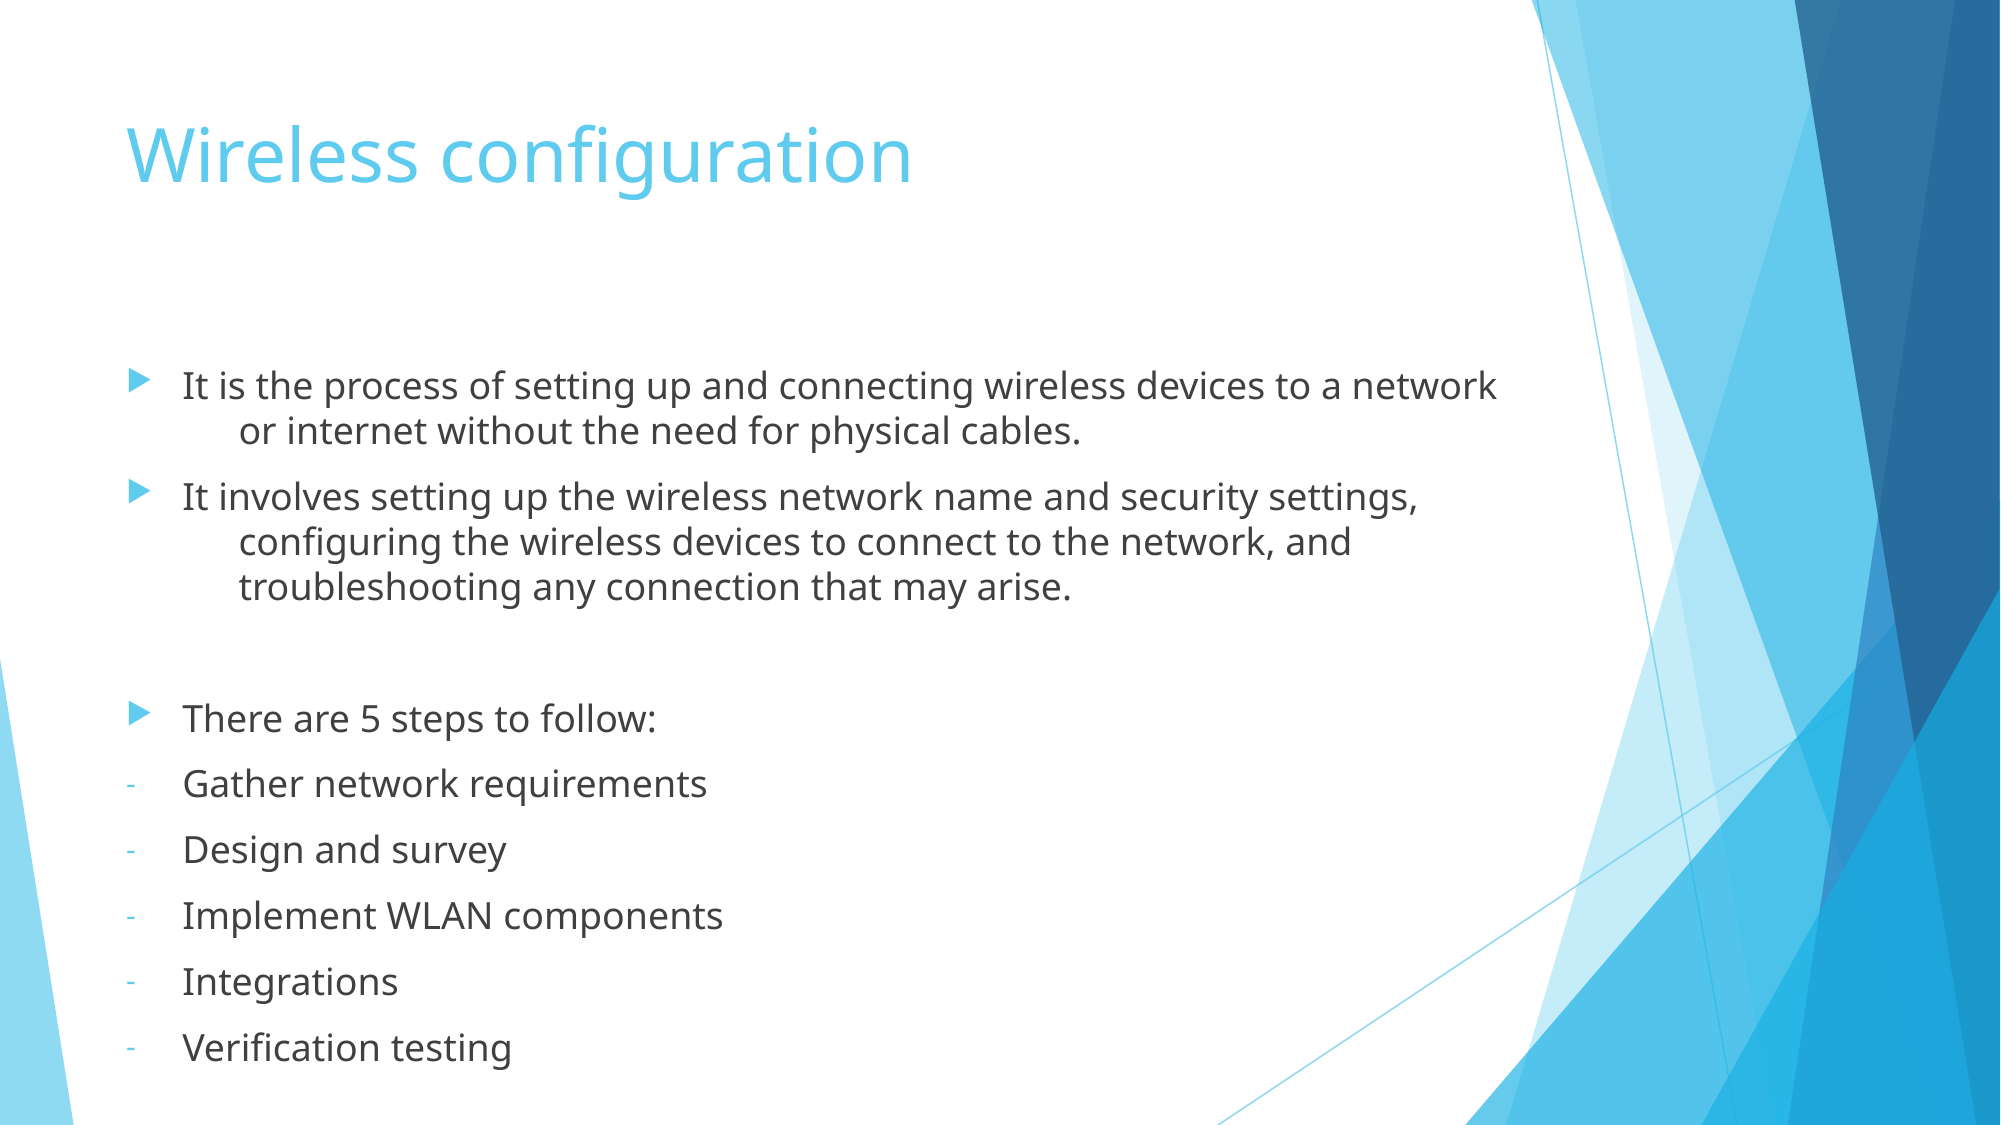

# Wireless configuration
It is the process of setting up and connecting wireless devices to a network or internet without the need for physical cables.
It involves setting up the wireless network name and security settings, configuring the wireless devices to connect to the network, and troubleshooting any connection that may arise.
There are 5 steps to follow:
Gather network requirements
Design and survey
Implement WLAN components
Integrations
Verification testing